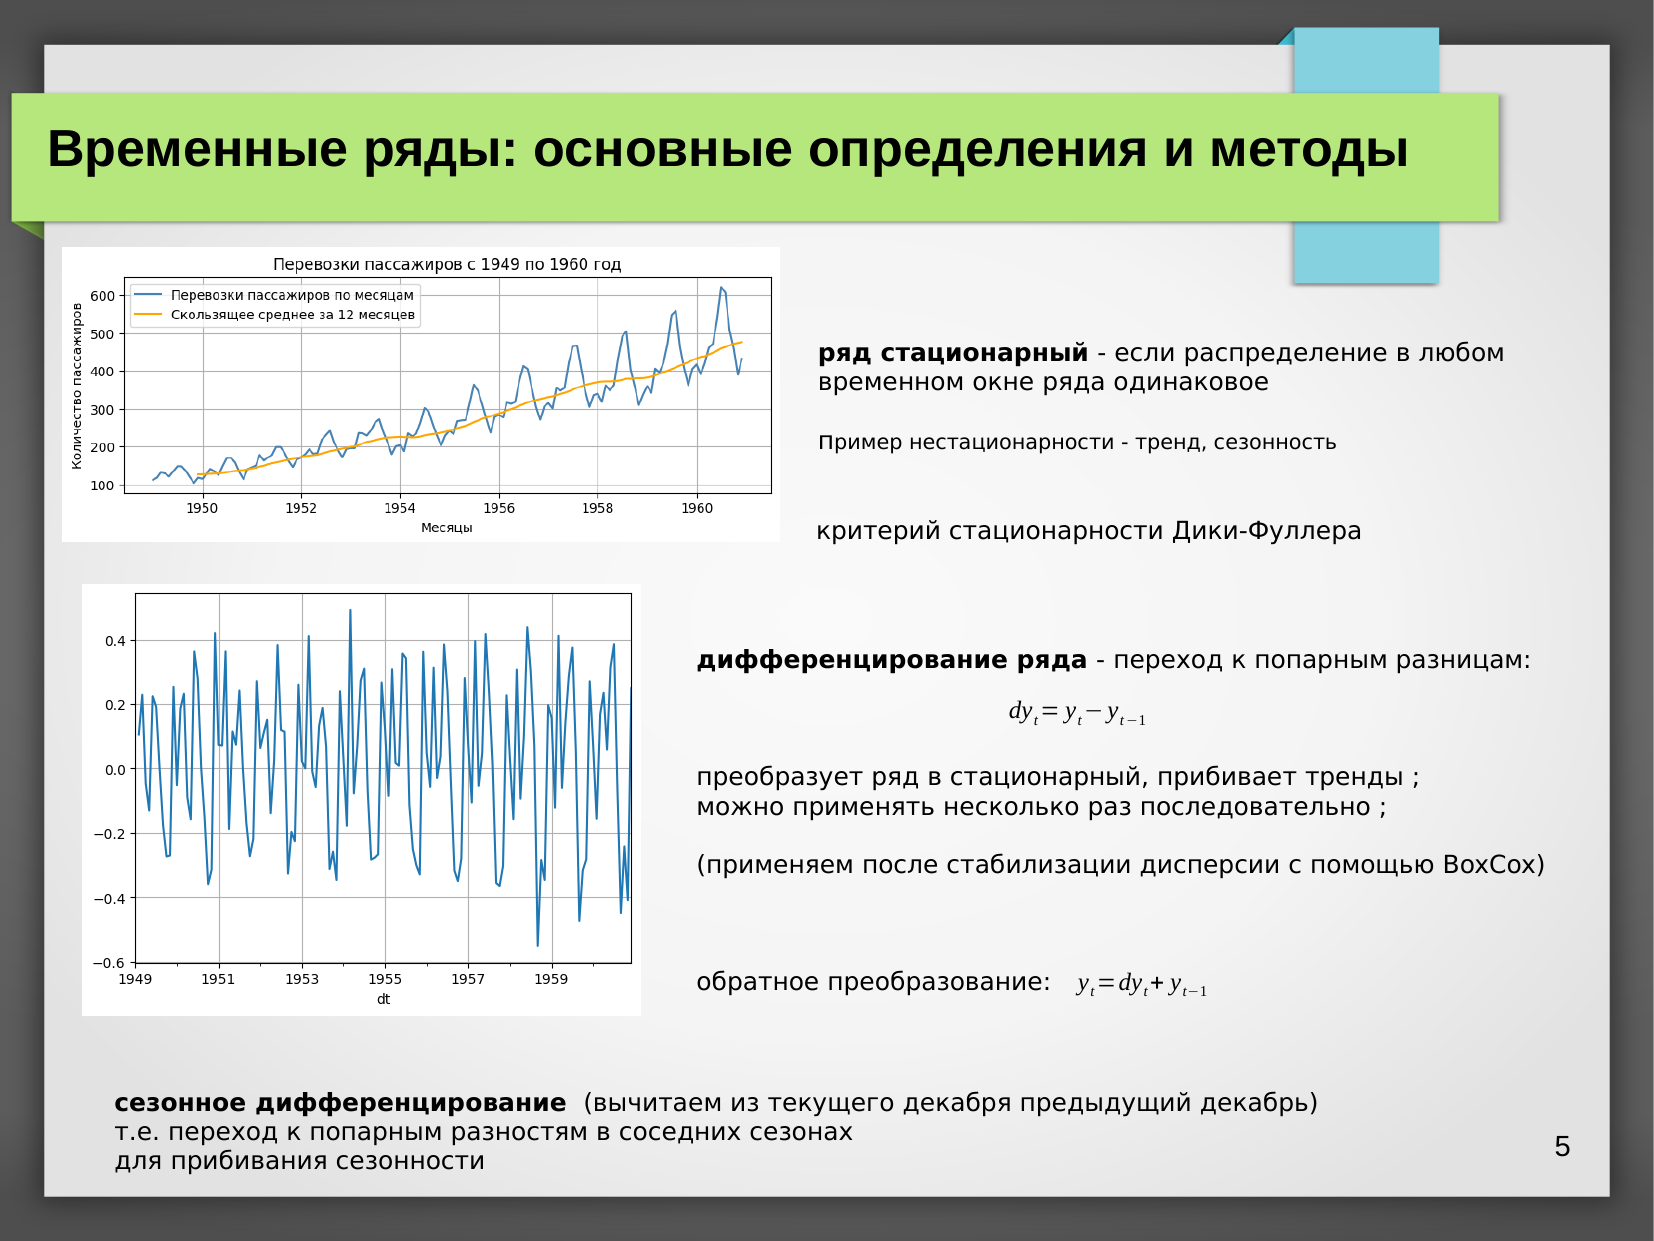

# Временные ряды: основные определения и методы
ряд стационарный - если распределение в любом временном окне ряда одинаковое
пример нестационарности - тренд, сезонность
критерий стационарности Дики-Фуллера
дифференцирование ряда - переход к попарным разницам:
преобразует ряд в стационарный, прибивает тренды ;
можно применять несколько раз последовательно ;
(применяем после стабилизации дисперсии с помощью BoxCox)
обратное преобразование:
сезонное дифференцирование (вычитаем из текущего декабря предыдущий декабрь)
т.е. переход к попарным разностям в соседних сезонах
для прибивания сезонности
5